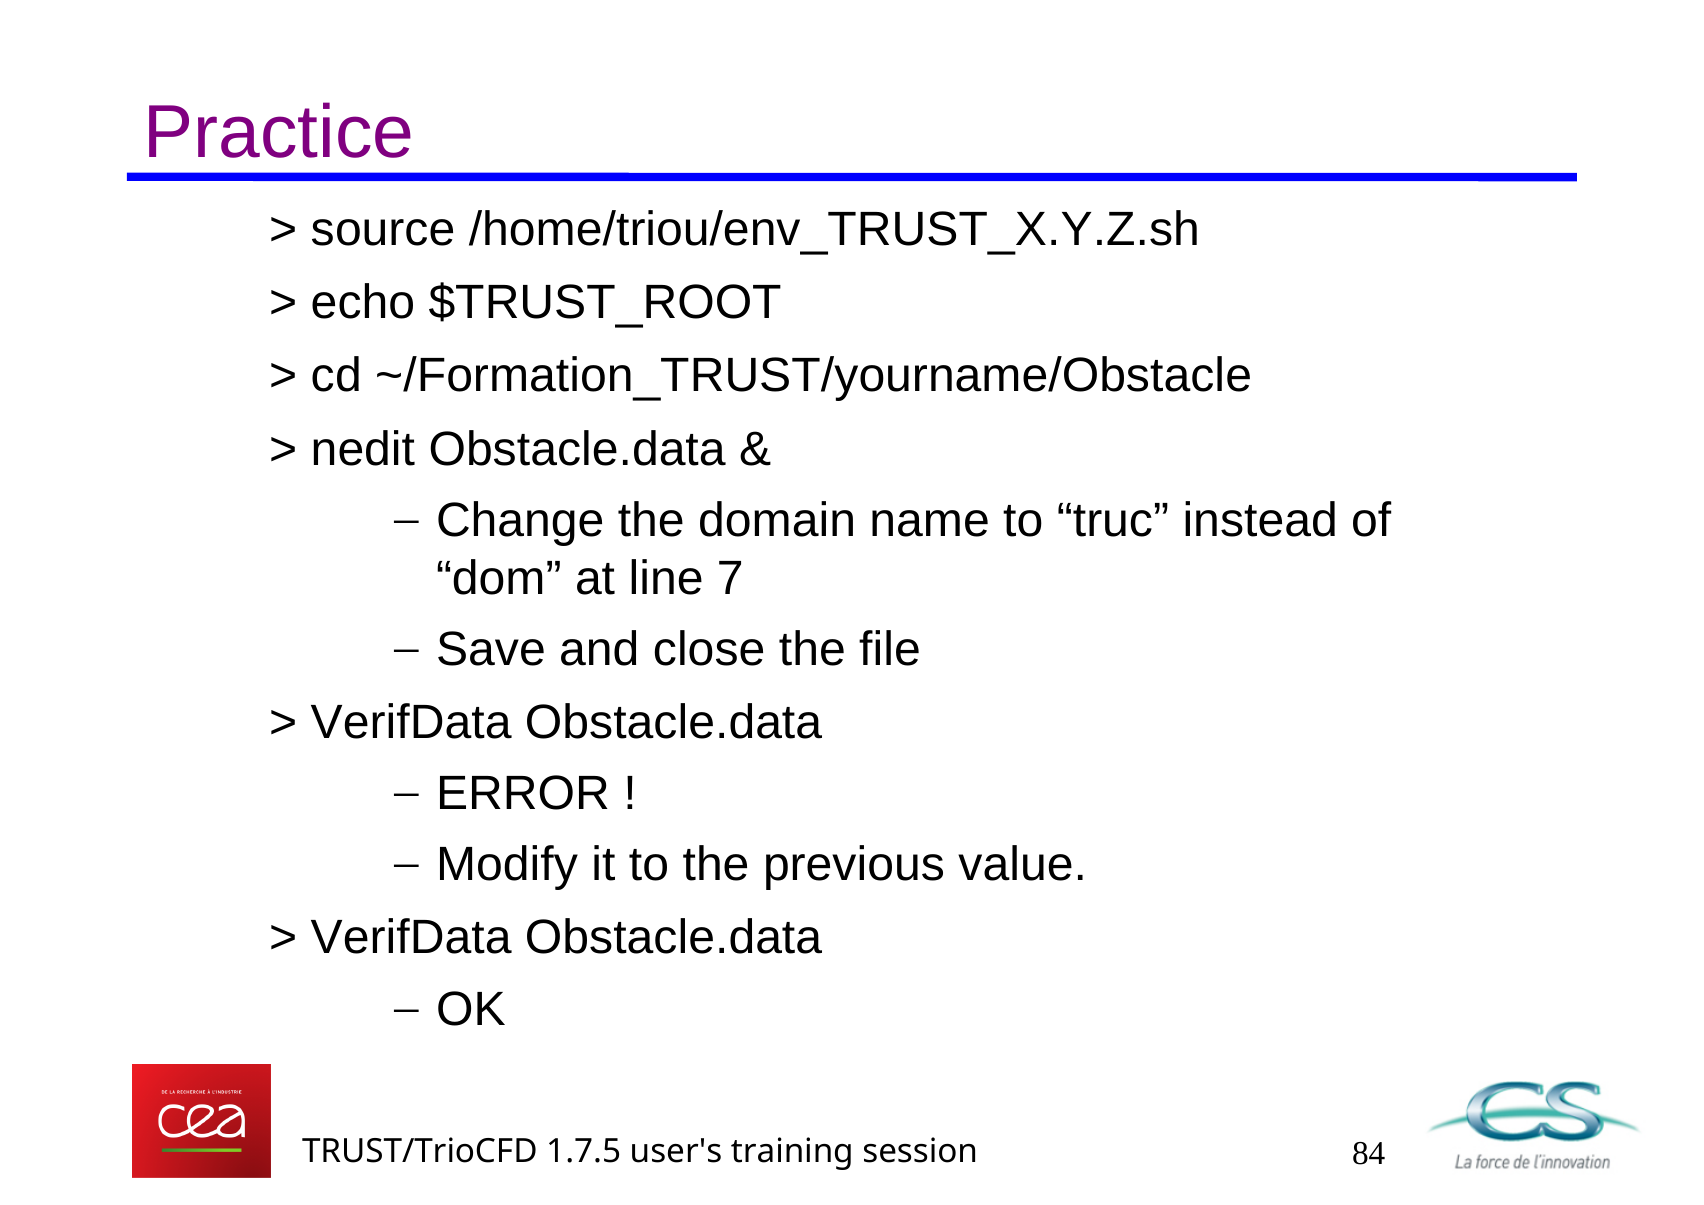

# Practice
> source /home/triou/env_TRUST_X.Y.Z.sh
> echo $TRUST_ROOT
> cd ~/Formation_TRUST/yourname/Obstacle
> nedit Obstacle.data &
Change the domain name to “truc” instead of “dom” at line 7
Save and close the file
> VerifData Obstacle.data
ERROR !
Modify it to the previous value.
> VerifData Obstacle.data
OK
TRUST/TrioCFD 1.7.5 user's training session
84